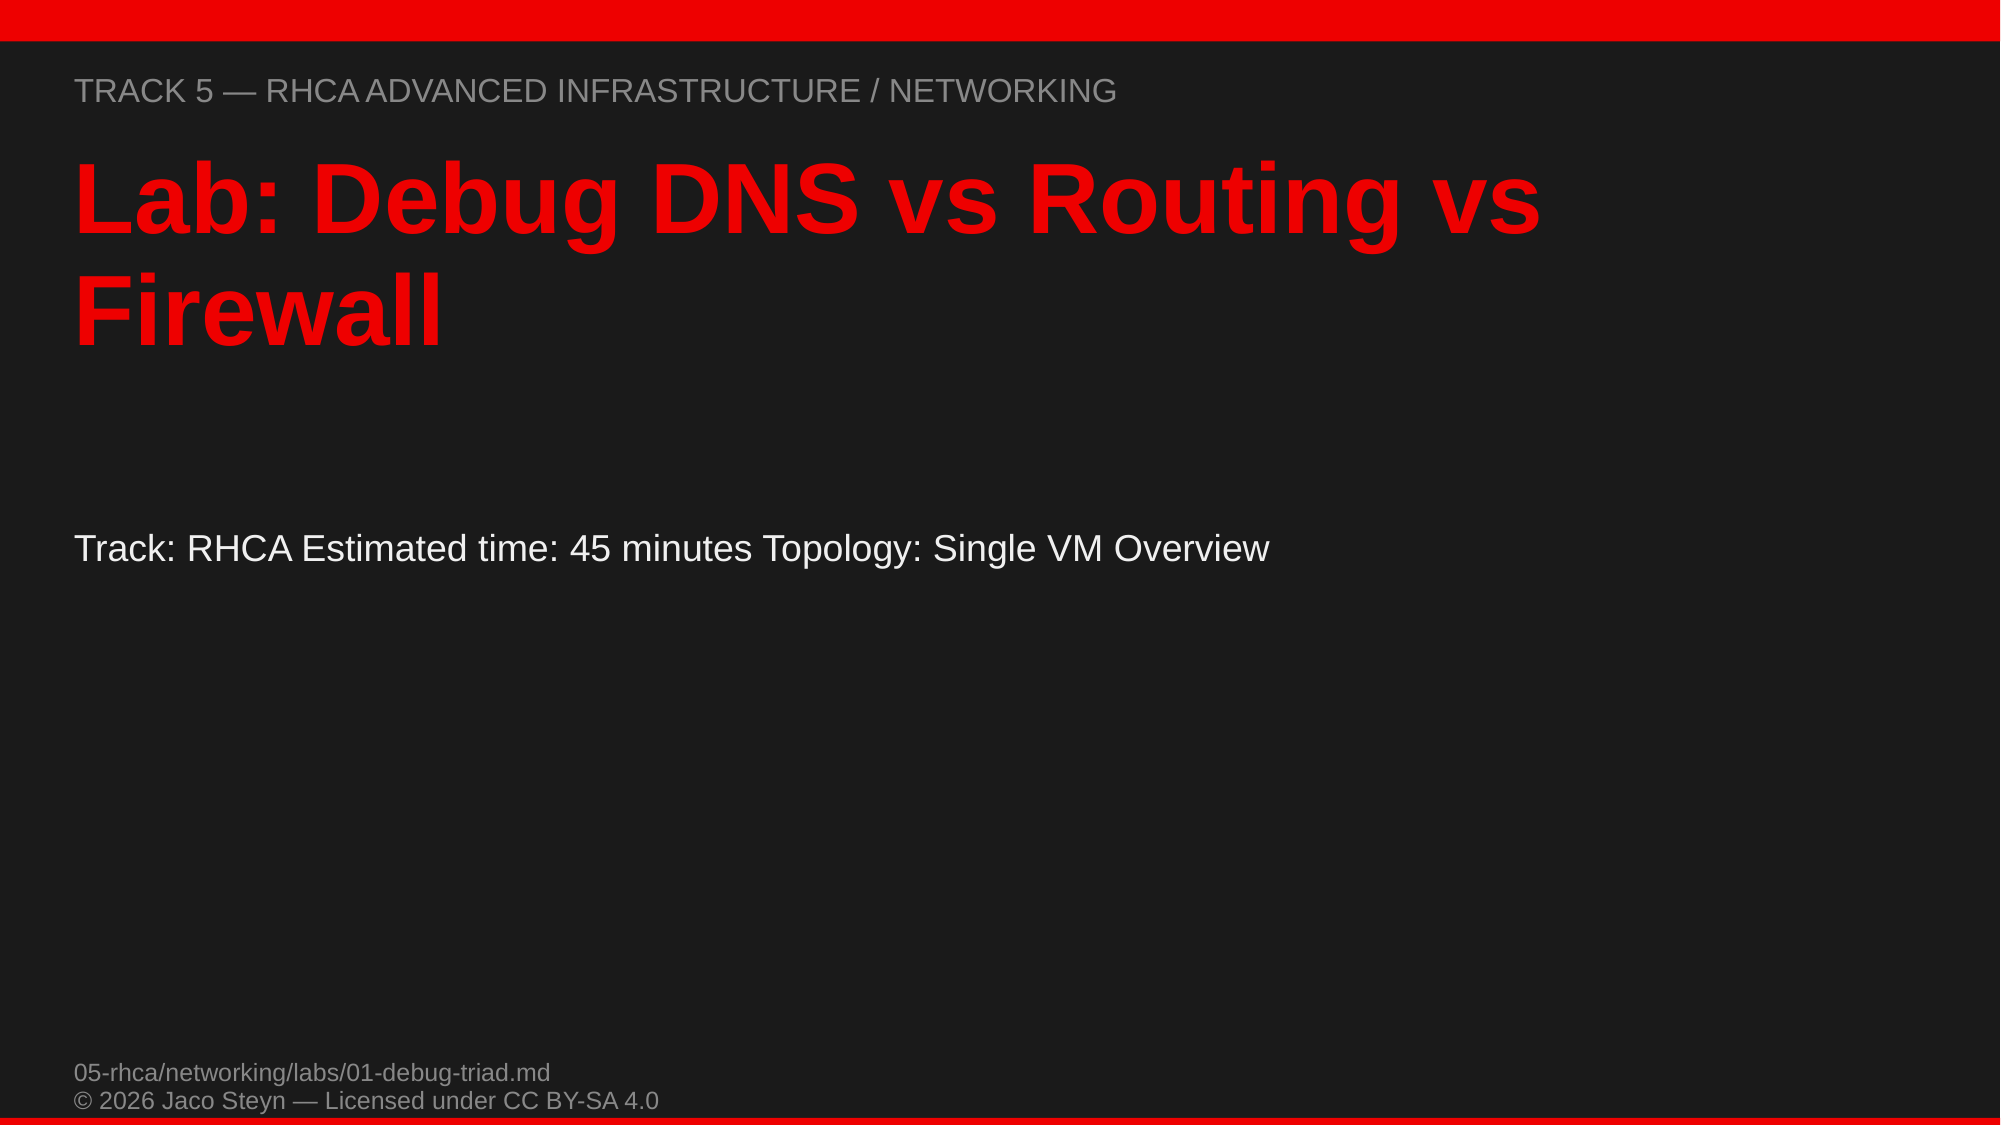

TRACK 5 — RHCA ADVANCED INFRASTRUCTURE / NETWORKING
Lab: Debug DNS vs Routing vs Firewall
Track: RHCA Estimated time: 45 minutes Topology: Single VM Overview
05-rhca/networking/labs/01-debug-triad.md
© 2026 Jaco Steyn — Licensed under CC BY-SA 4.0